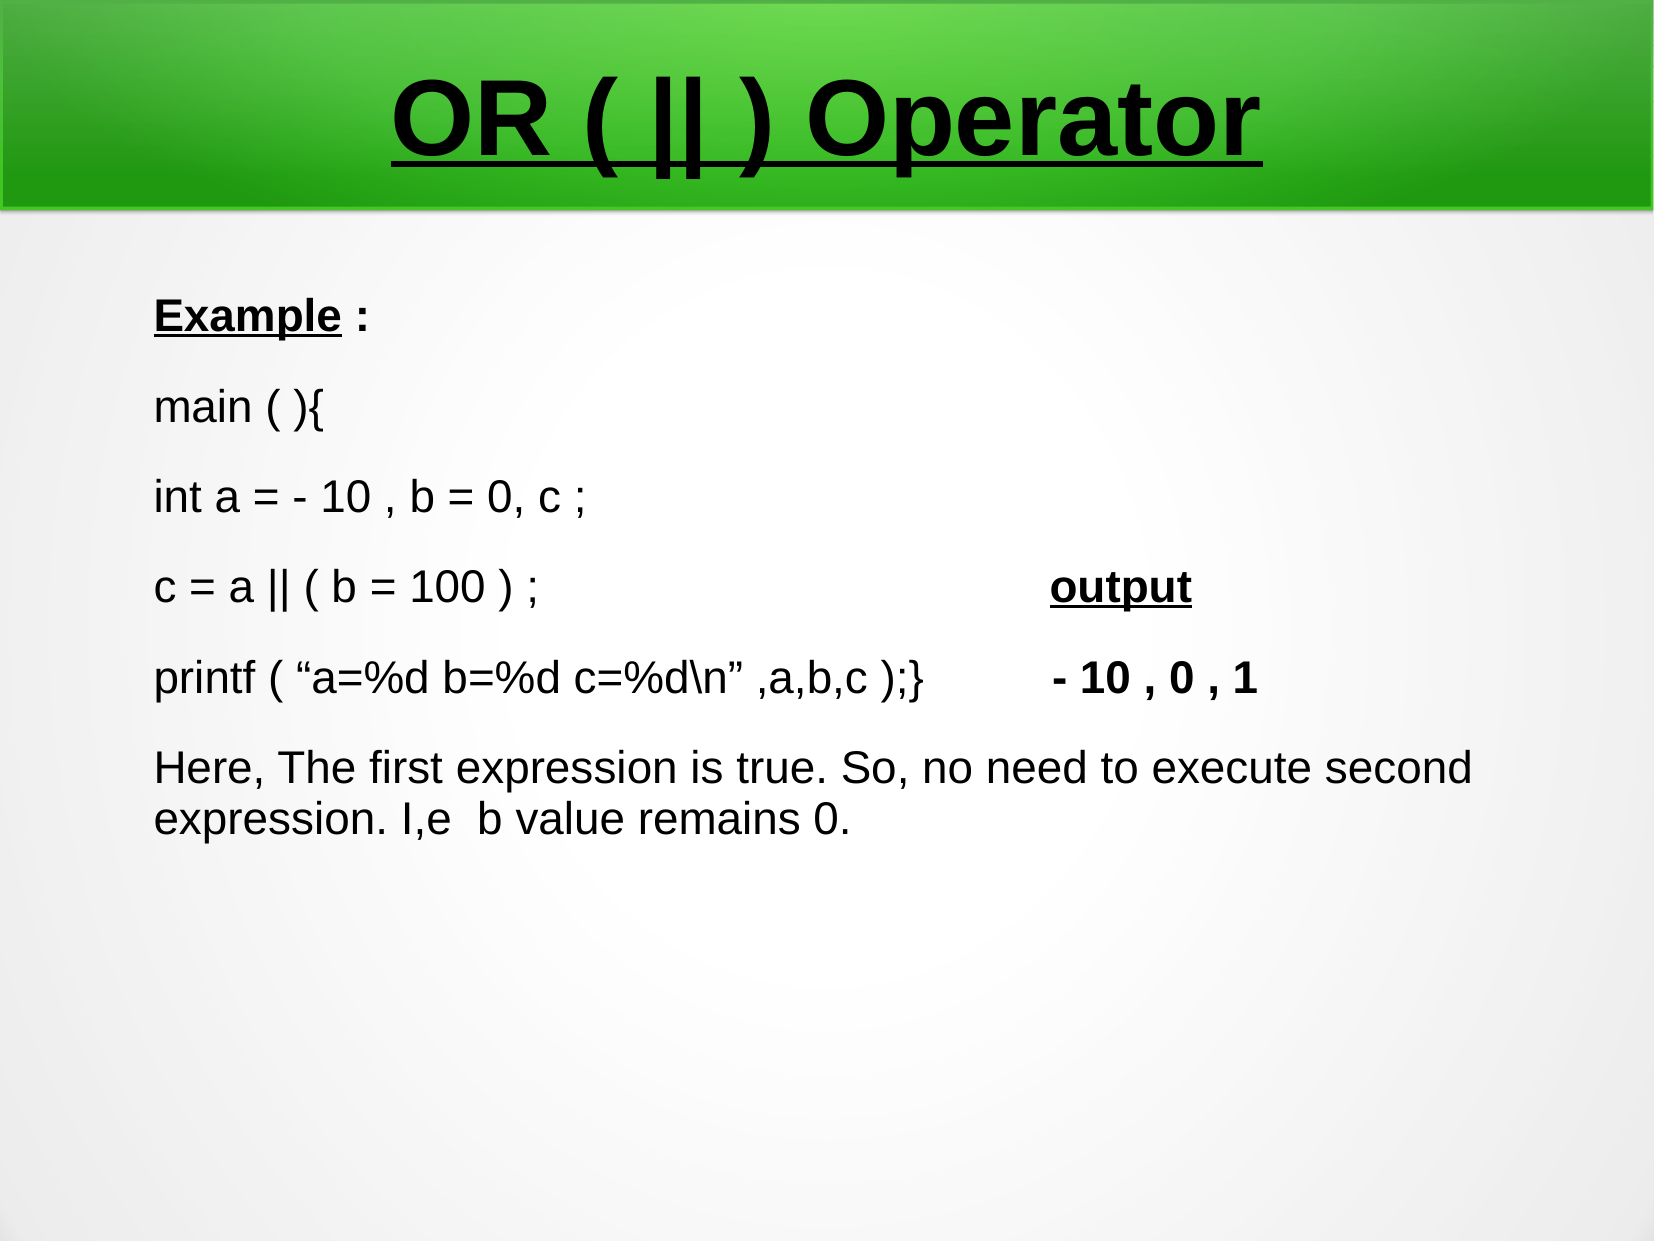

# OR ( || ) Operator
Example :
main ( ){
int a = - 10 , b = 0, c ;
c = a || ( b = 100 ) ; output
printf ( “a=%d b=%d c=%d\n” ,a,b,c );} - 10 , 0 , 1
Here, The first expression is true. So, no need to execute second expression. I,e b value remains 0.